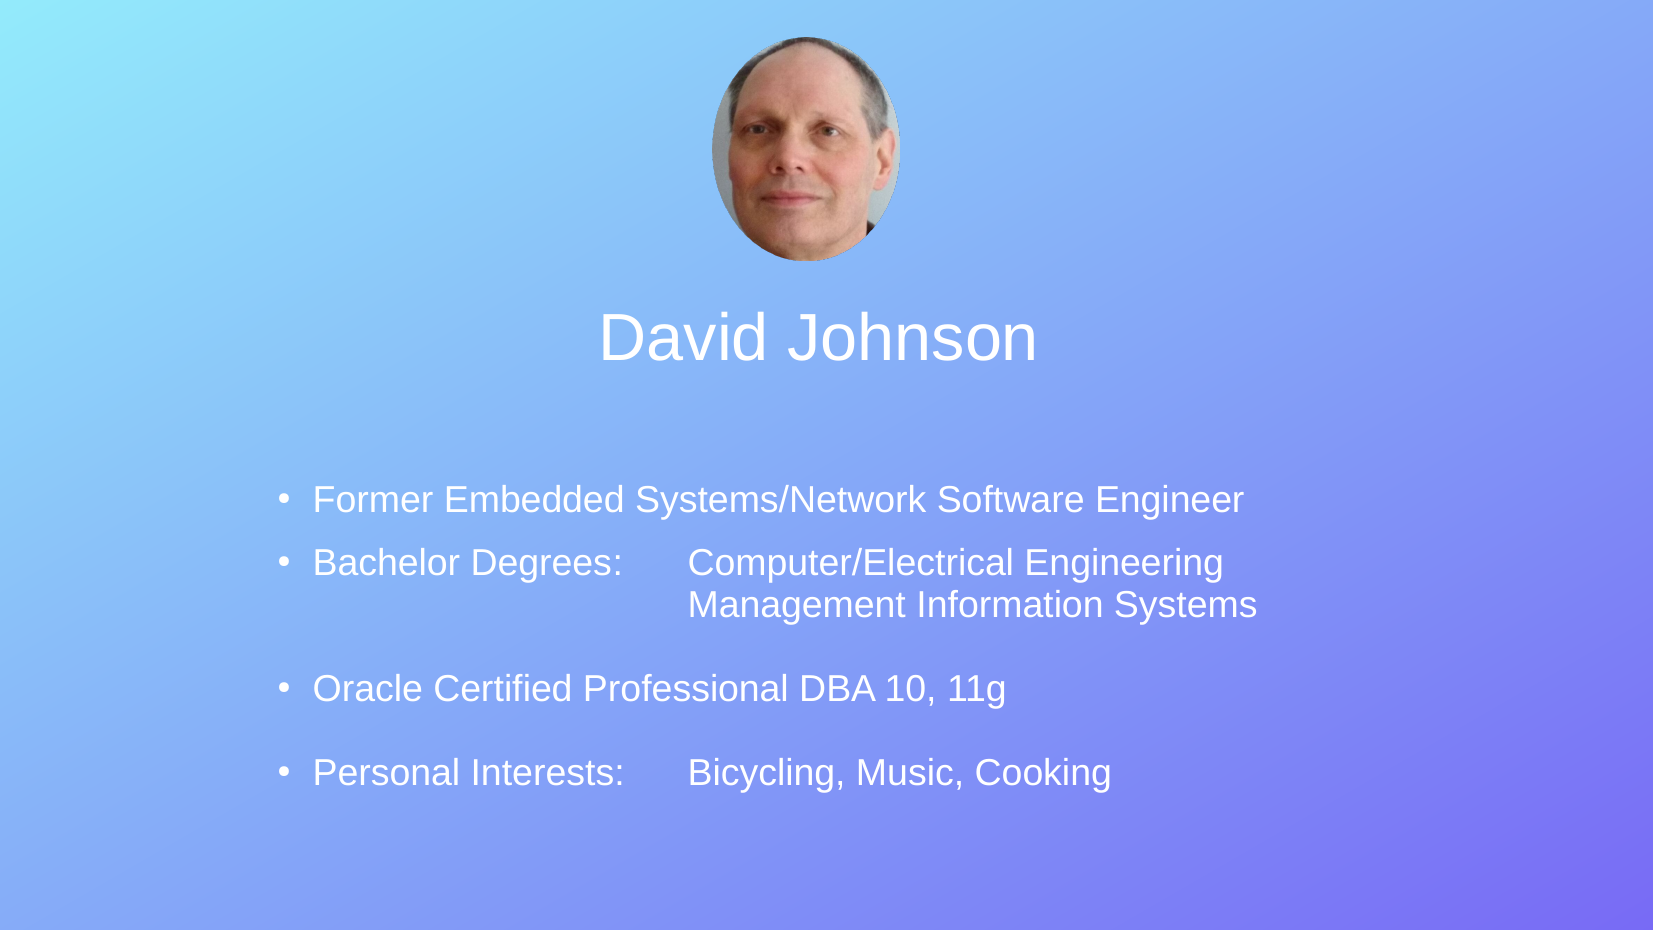

# David Johnson
Former Embedded Systems/Network Software Engineer
Bachelor Degrees	:	Computer/Electrical Engineering
					Management Information Systems
Oracle Certified Professional DBA 10, 11g
Personal Interests:	Bicycling, Music, Cooking